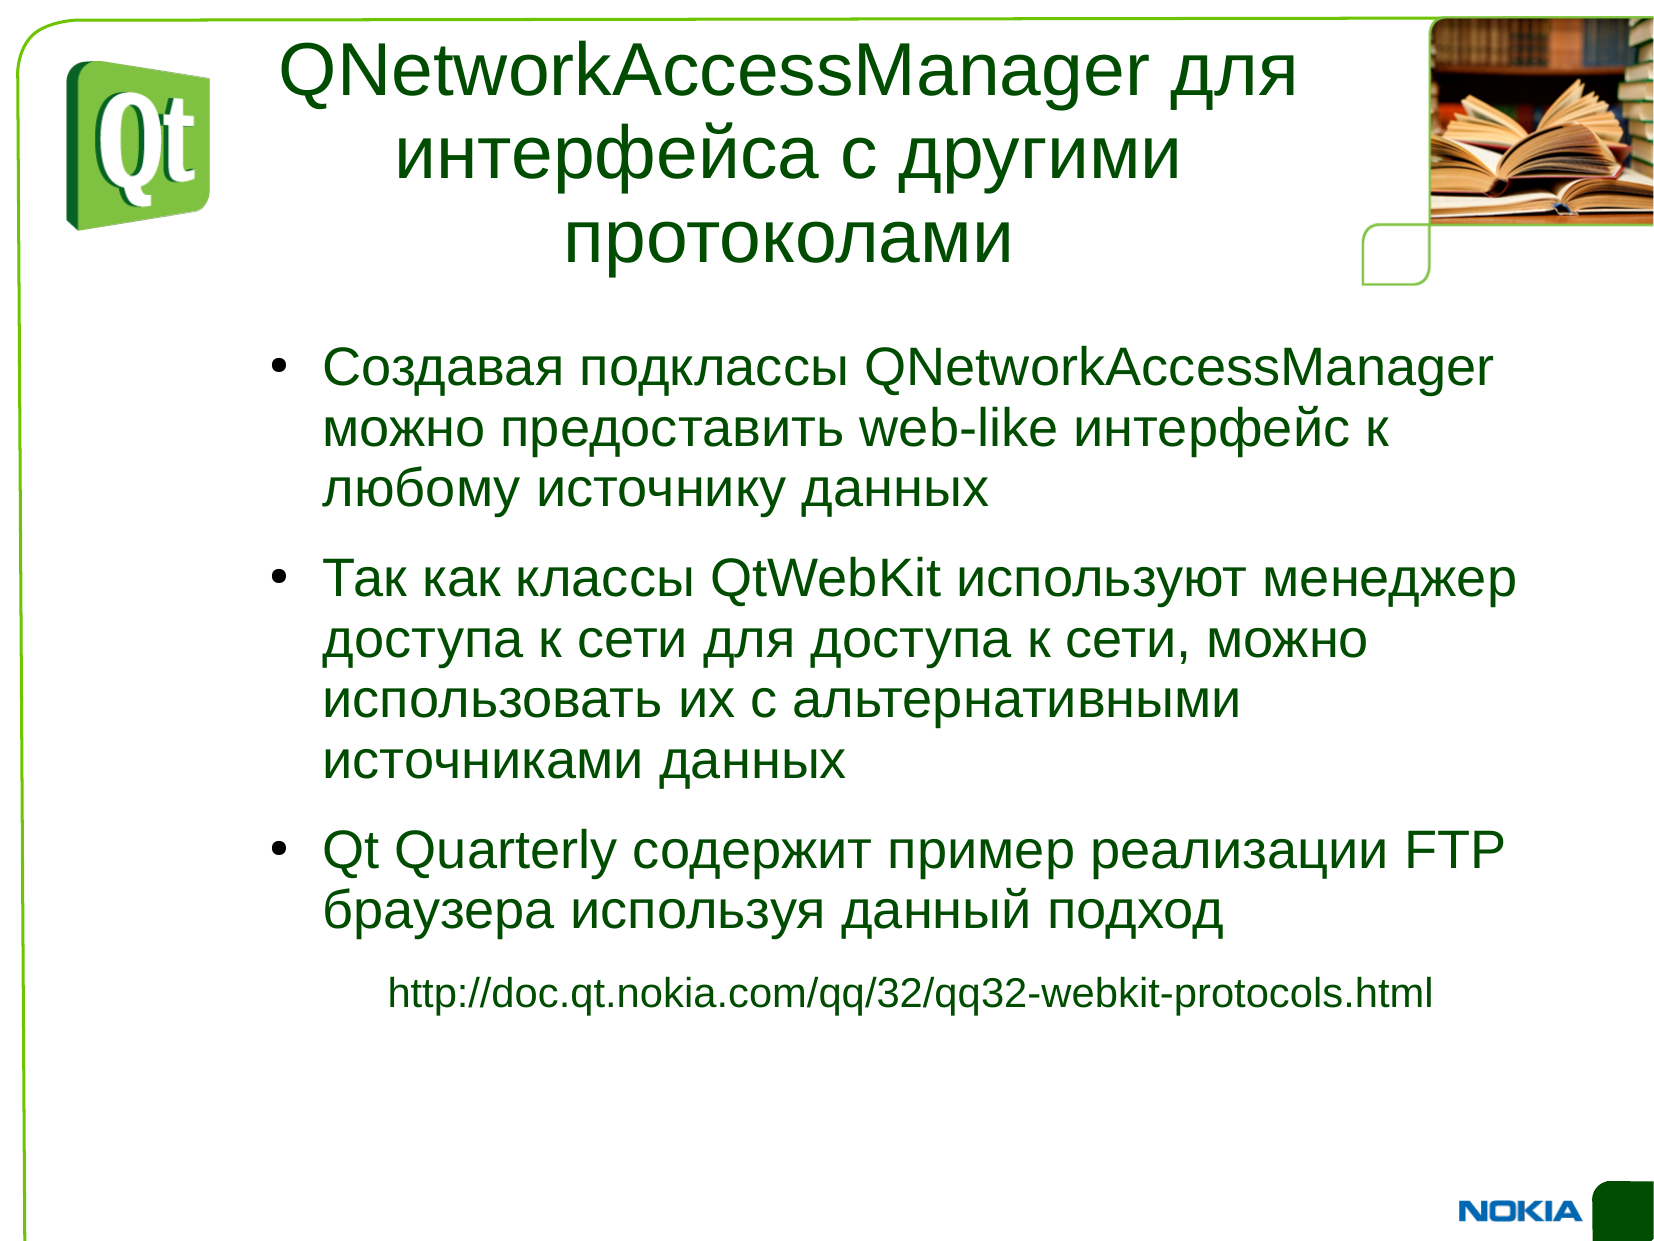

# QNetworkAccessManager для интерфейса с другими протоколами
Создавая подклассы QNetworkAccessManager можно предоставить web-like интерфейс к любому источнику данных
Так как классы QtWebKit используют менеджер доступа к сети для доступа к сети, можно использовать их с альтернативными источниками данных
Qt Quarterly содержит пример реализации FTP браузера используя данный подход
http://doc.qt.nokia.com/qq/32/qq32-webkit-protocols.html